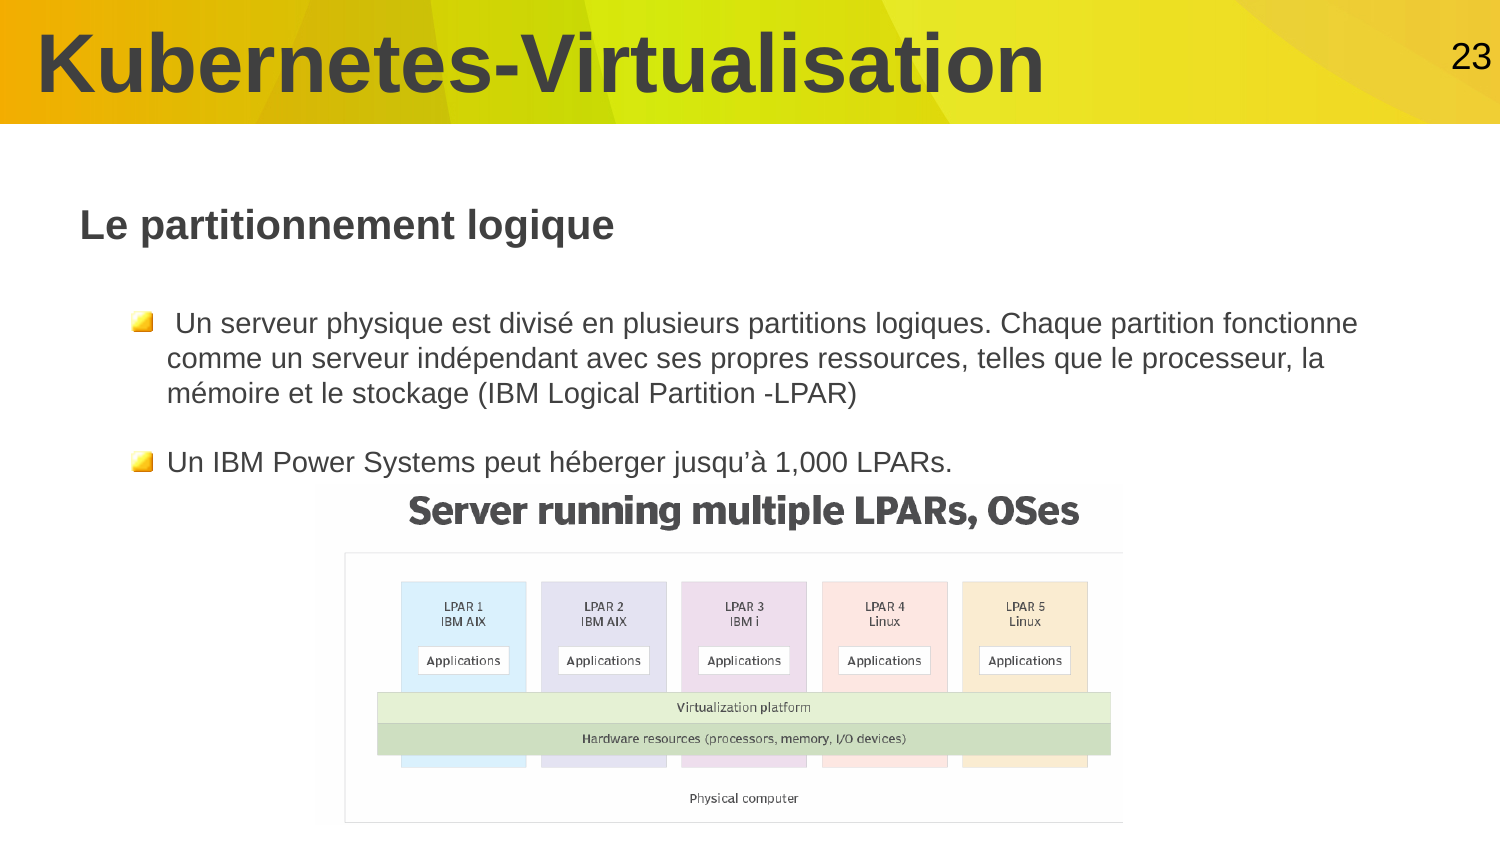

Kubernetes-Virtualisation
Le partitionnement logique
 Un serveur physique est divisé en plusieurs partitions logiques. Chaque partition fonctionne comme un serveur indépendant avec ses propres ressources, telles que le processeur, la mémoire et le stockage (IBM Logical Partition -LPAR)
Un IBM Power Systems peut héberger jusqu’à 1,000 LPARs.